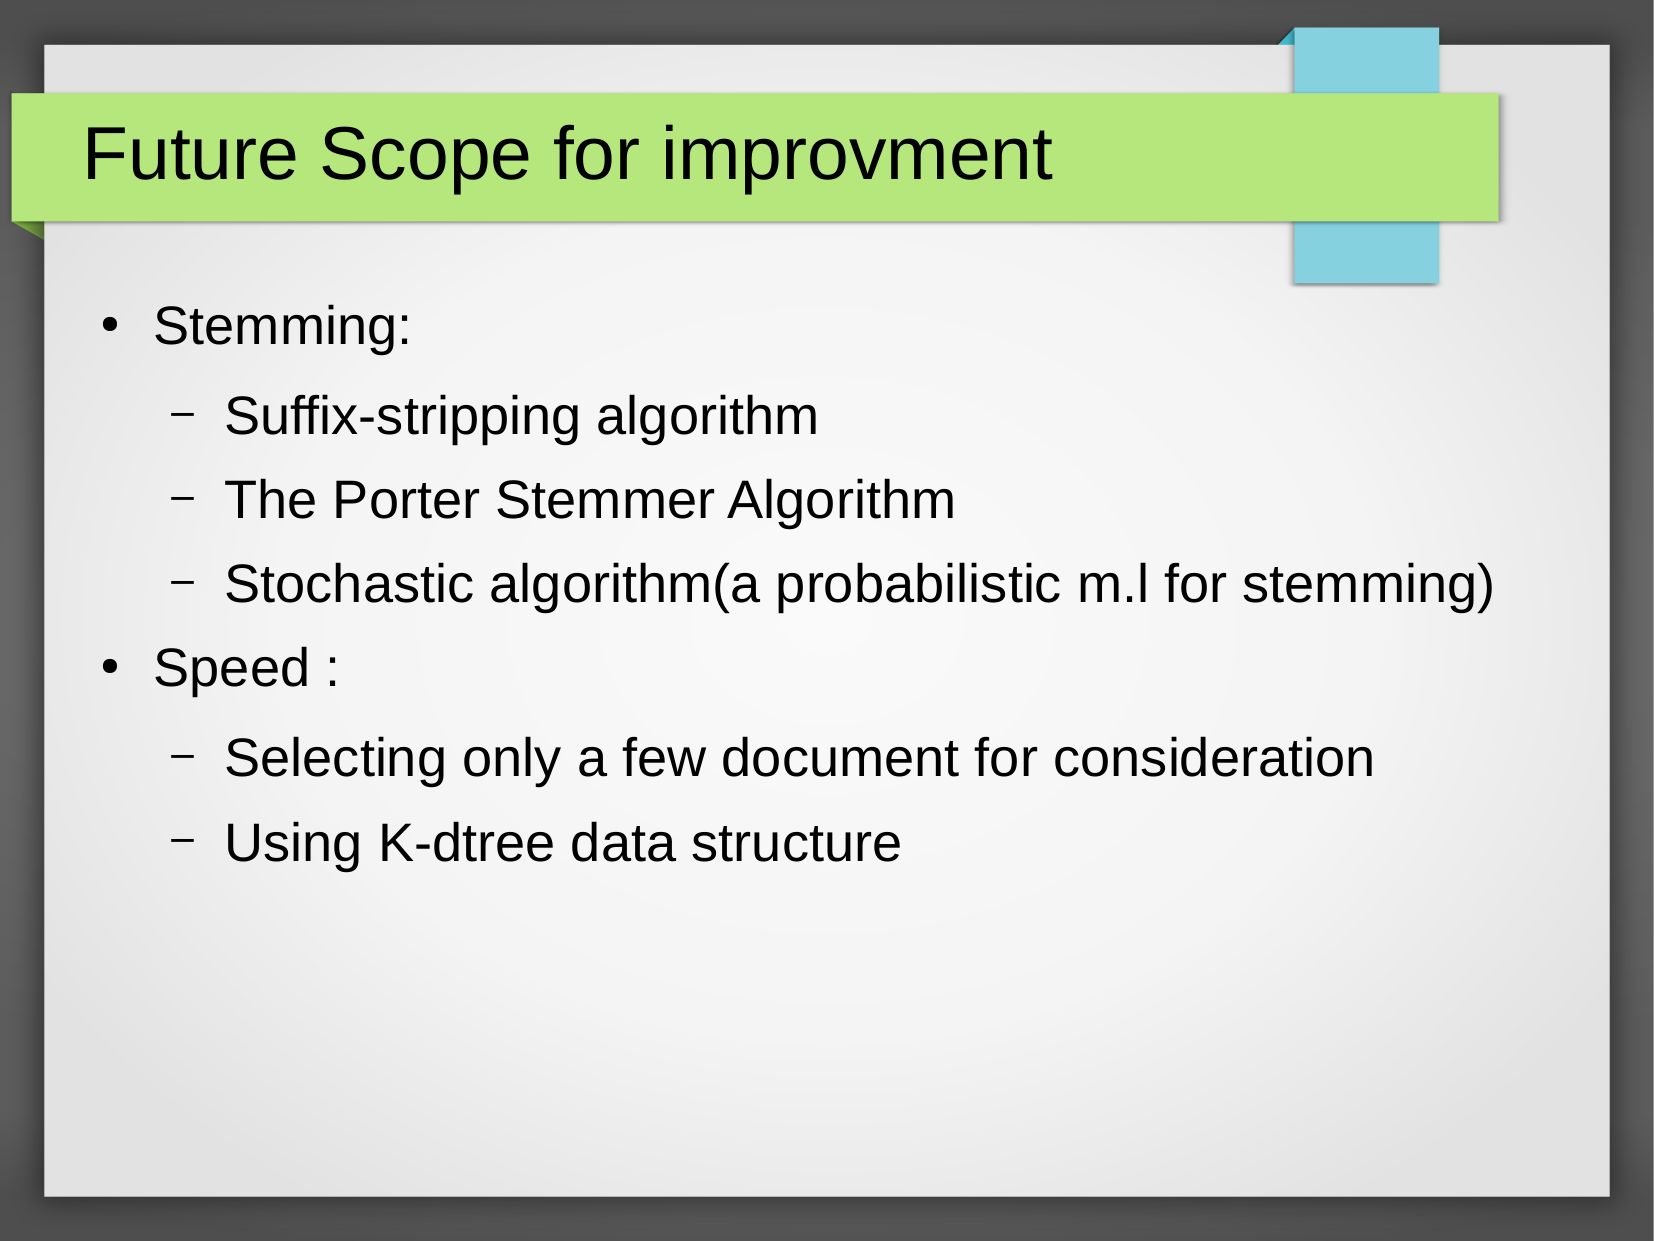

# Future Scope for improvment
Stemming:
Suffix-stripping algorithm
The Porter Stemmer Algorithm
Stochastic algorithm(a probabilistic m.l for stemming)
Speed :
Selecting only a few document for consideration
Using K-dtree data structure